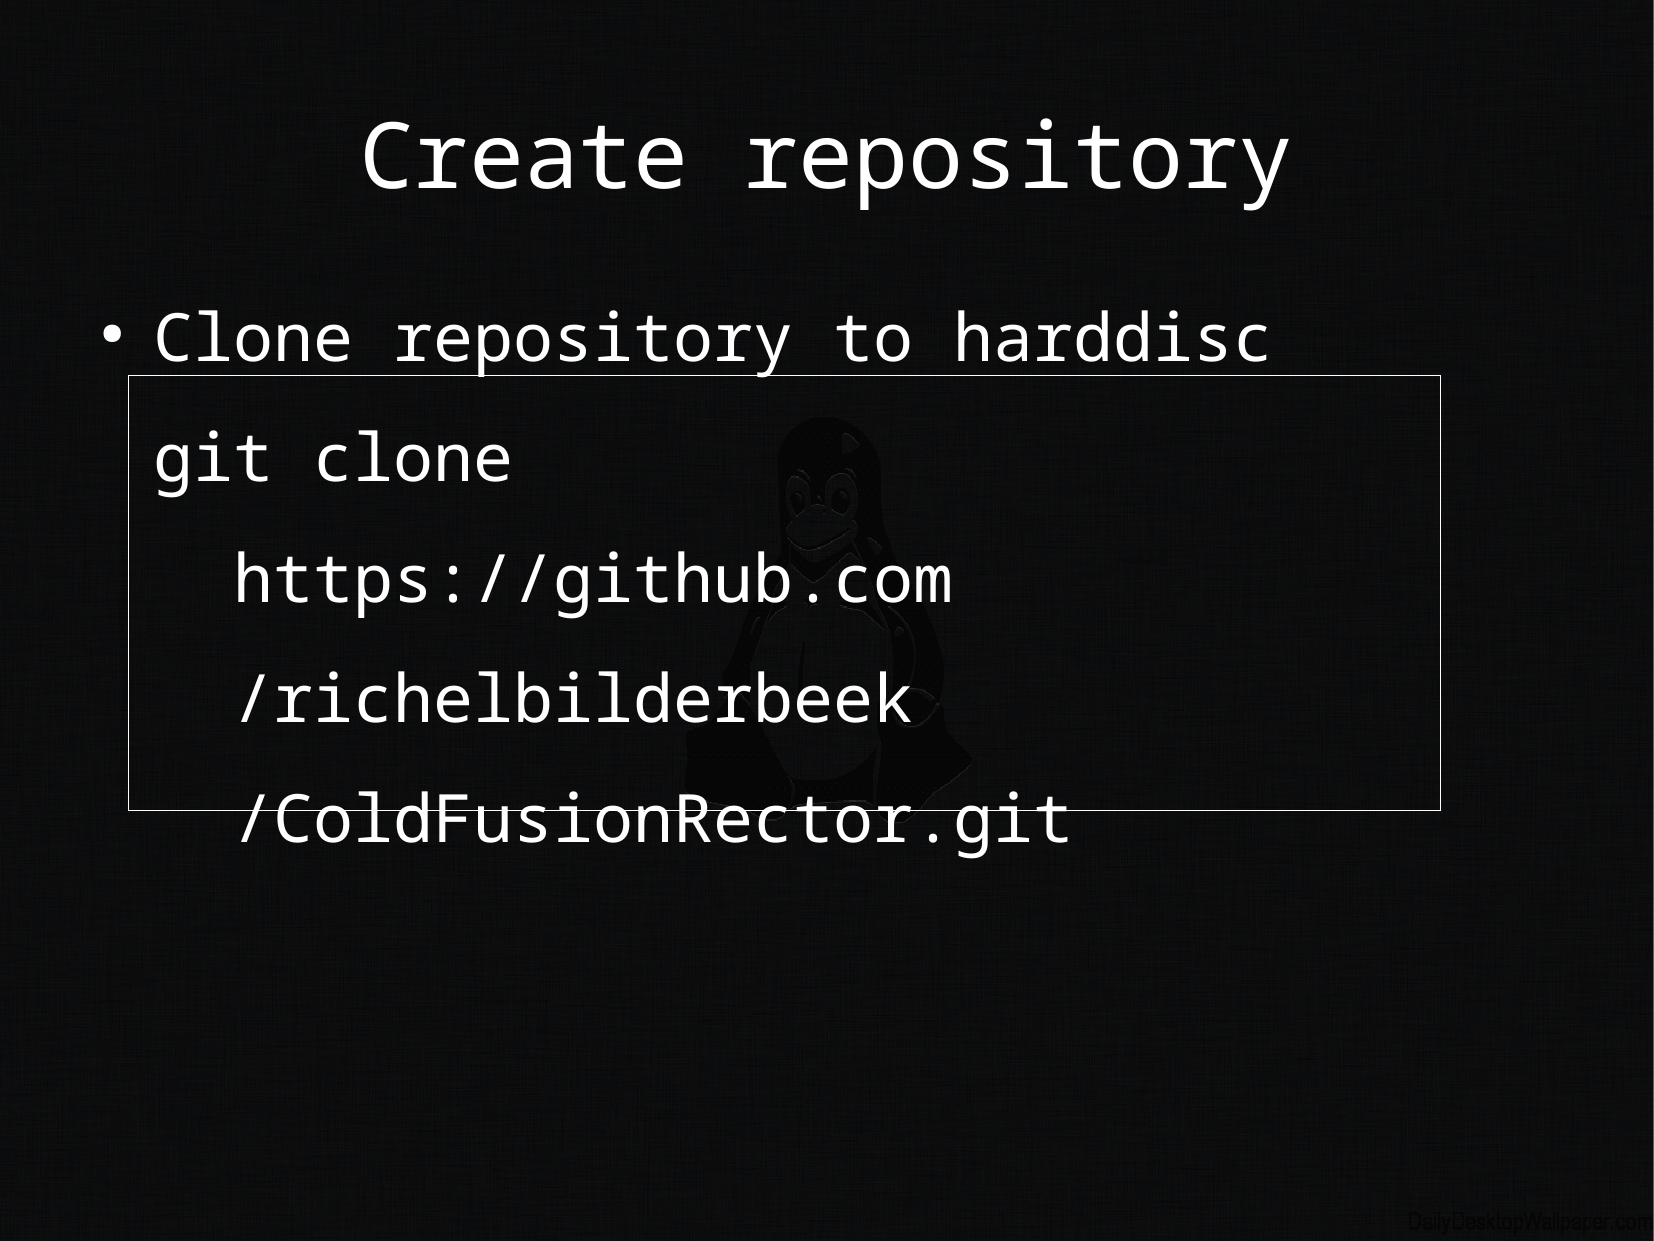

# Create repository
Clone repository to harddisc
git clone
 https://github.com
 /richelbilderbeek
 /ColdFusionRector.git